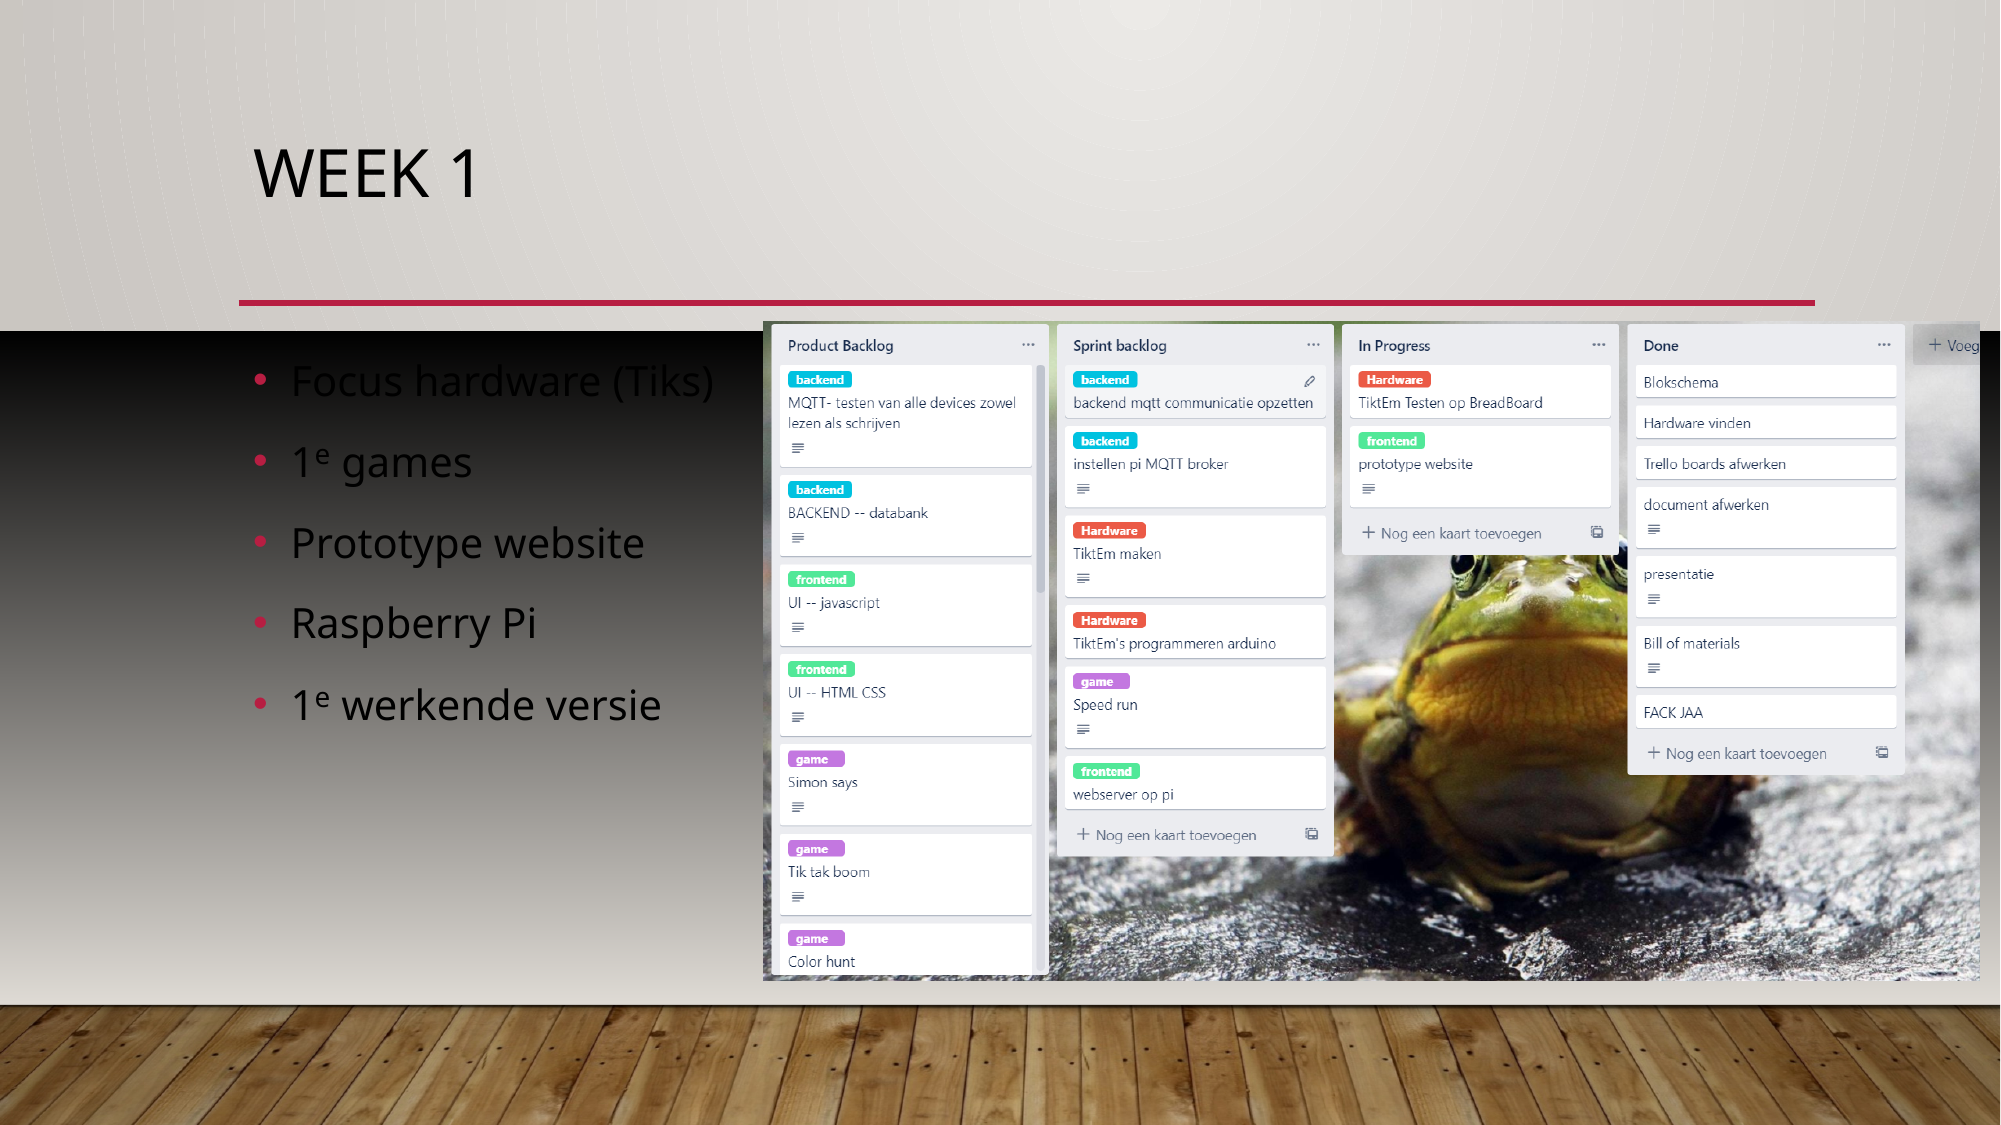

# Week 1
Focus hardware (Tiks)
1e games
Prototype website
Raspberry Pi
1e werkende versie